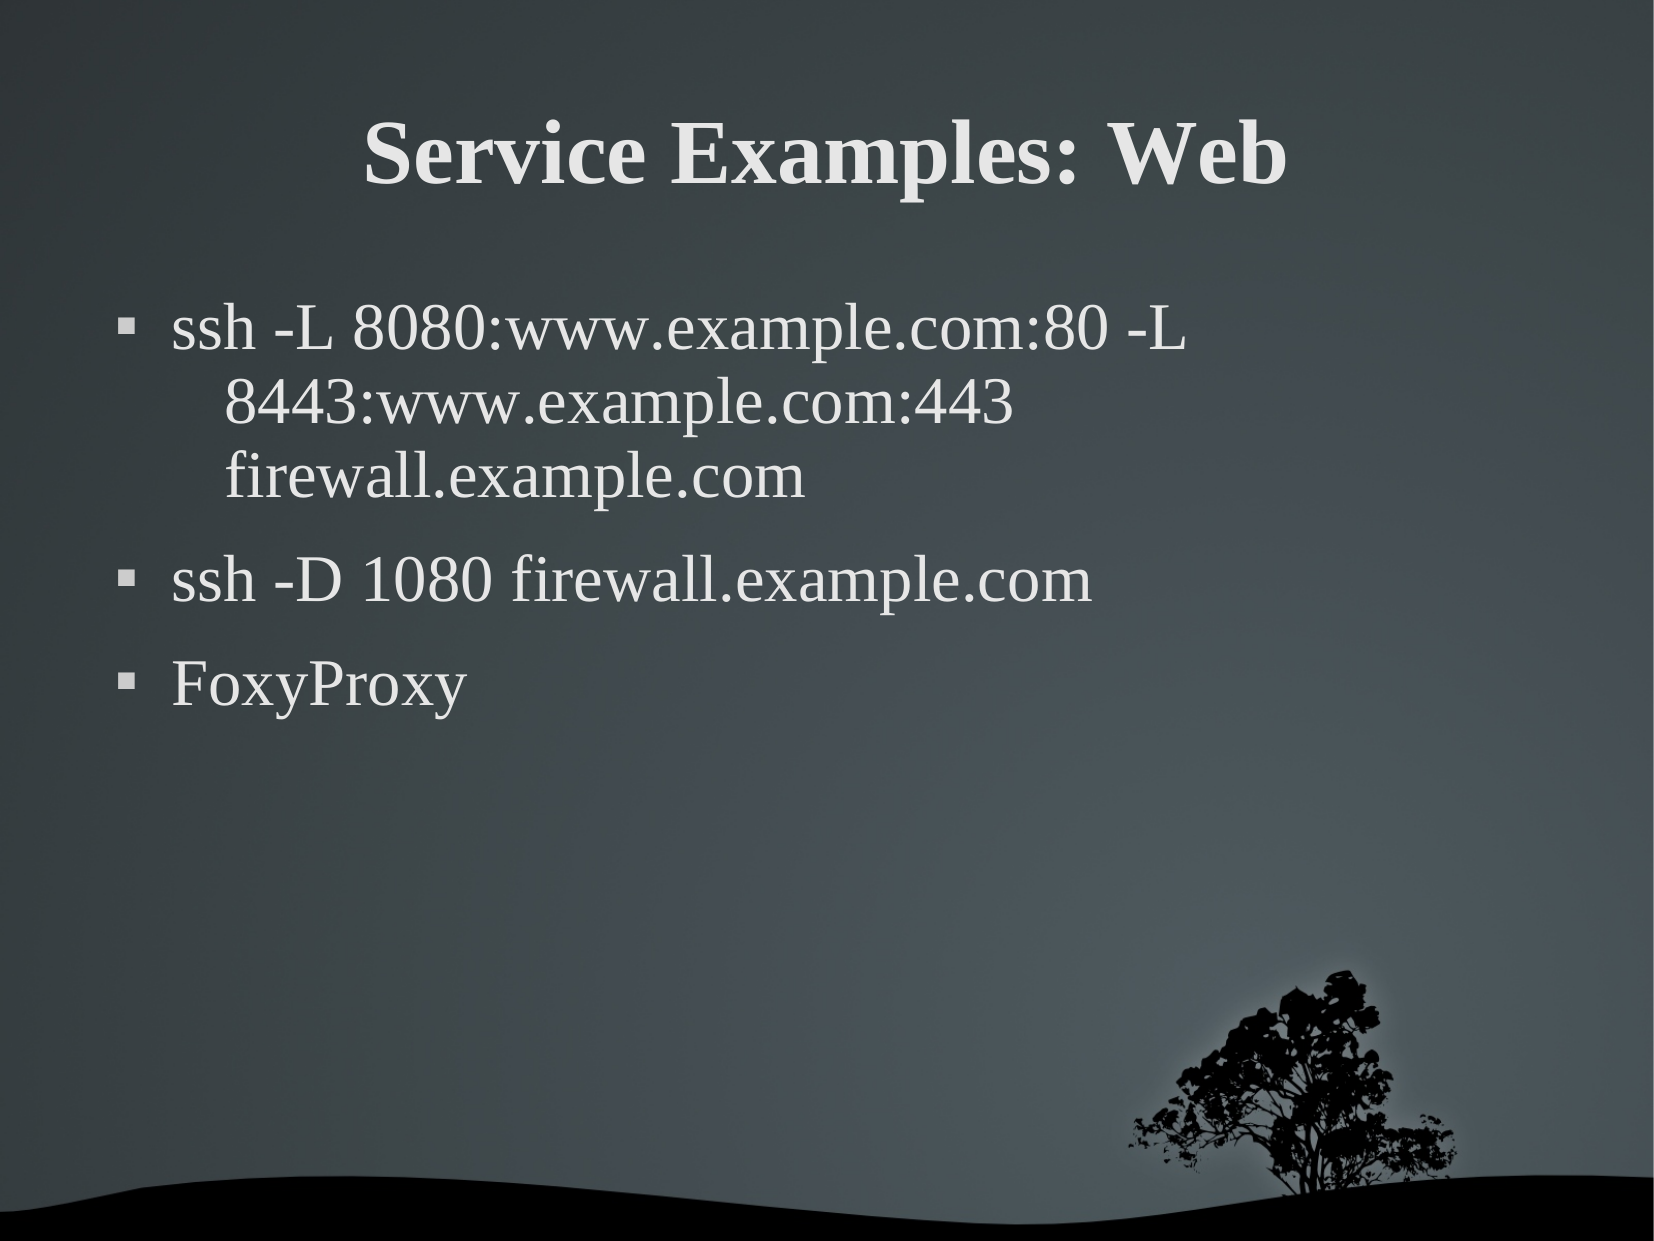

# Service Examples: Web
ssh -L 8080:www.example.com:80 -L 8443:www.example.com:443 firewall.example.com
ssh -D 1080 firewall.example.com
FoxyProxy